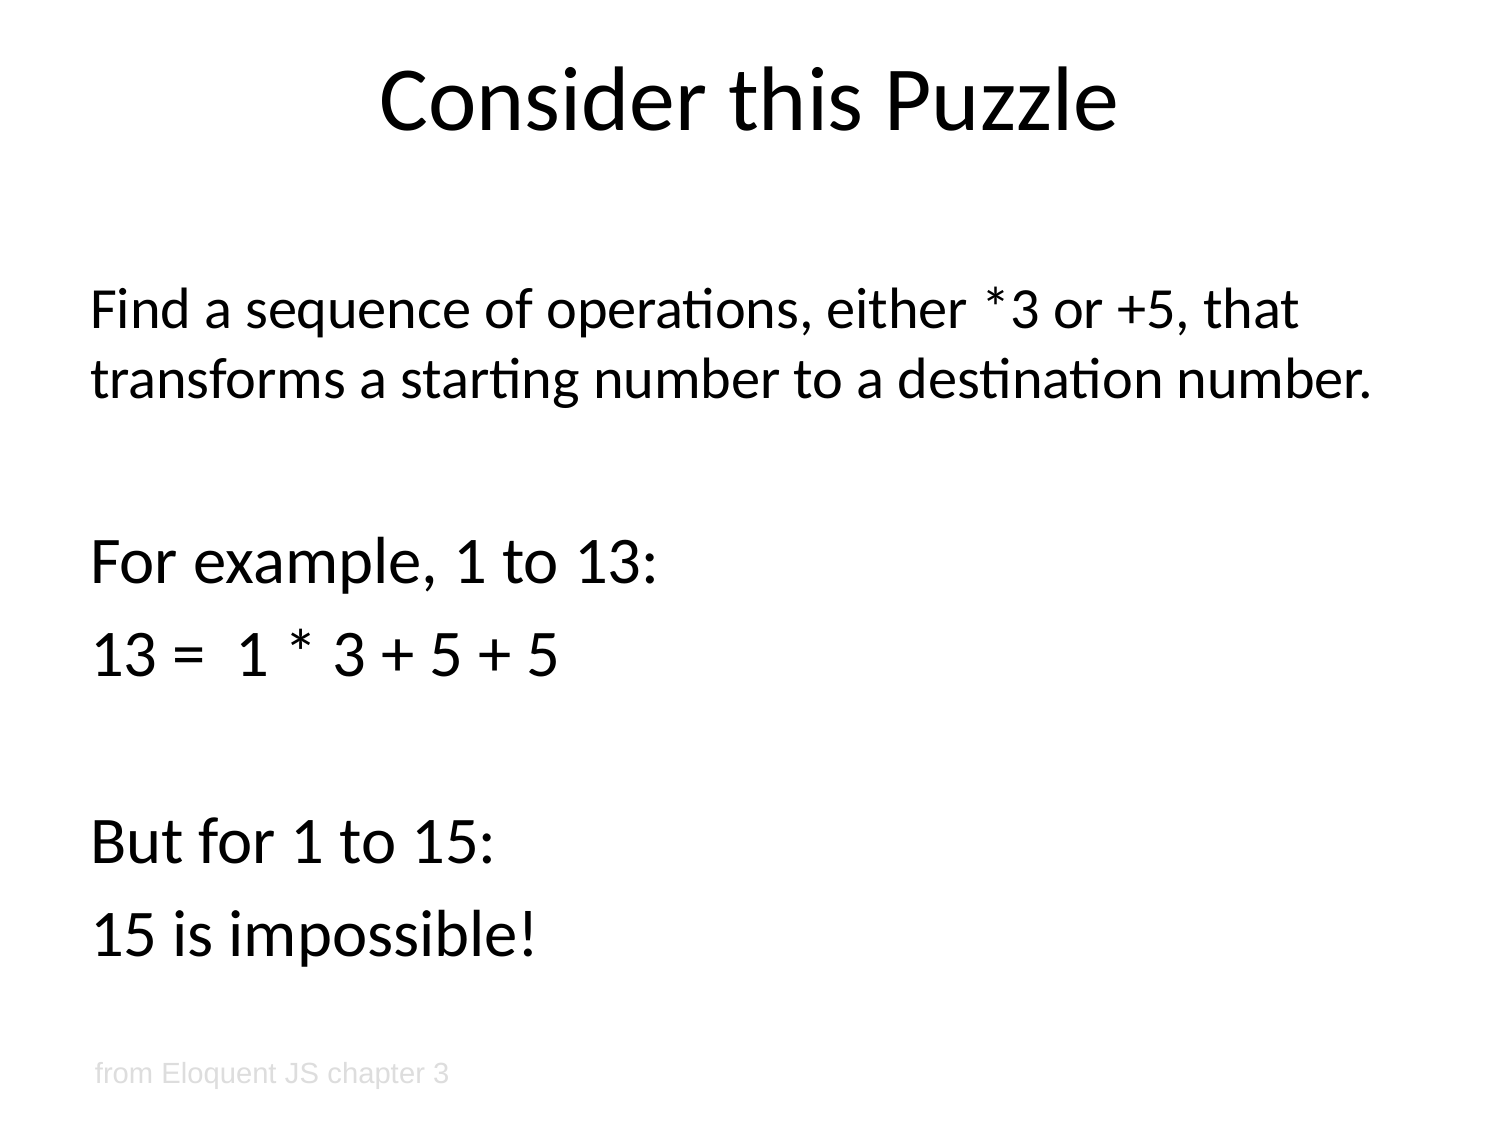

# Consider this Puzzle
Find a sequence of operations, either *3 or +5, that transforms a starting number to a destination number.
For example, 1 to 13:
13 = 1 * 3 + 5 + 5
But for 1 to 15:
15 is impossible!
from Eloquent JS chapter 3